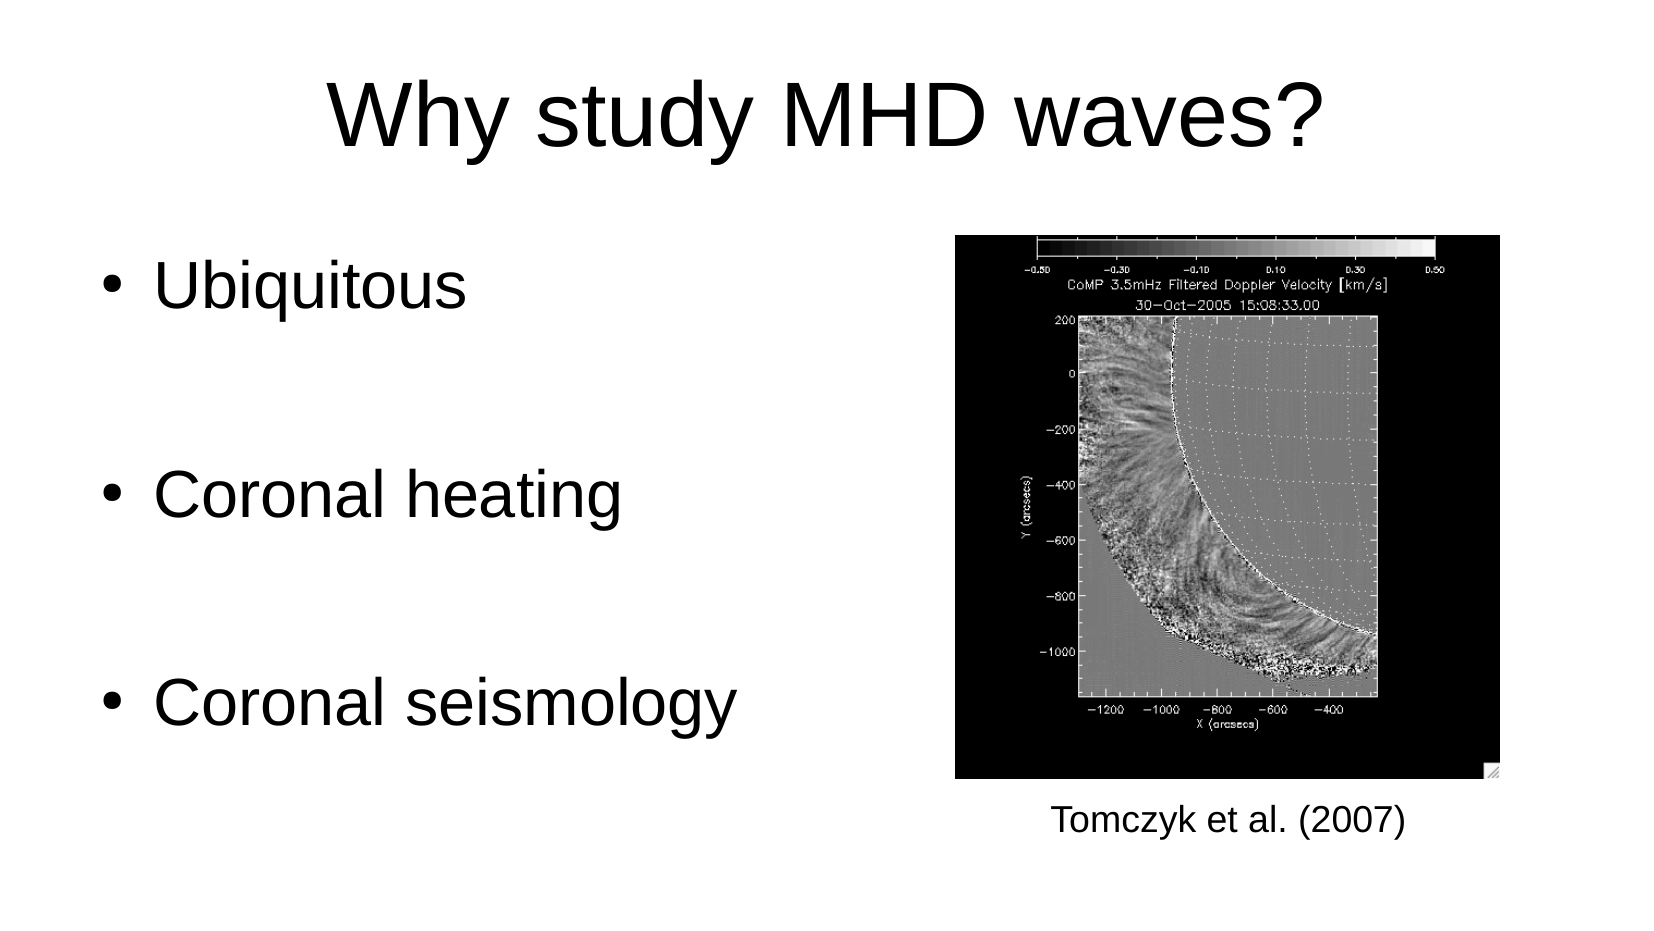

# Why study MHD waves?
Ubiquitous
Coronal heating
Coronal seismology
Tomczyk et al. (2007)